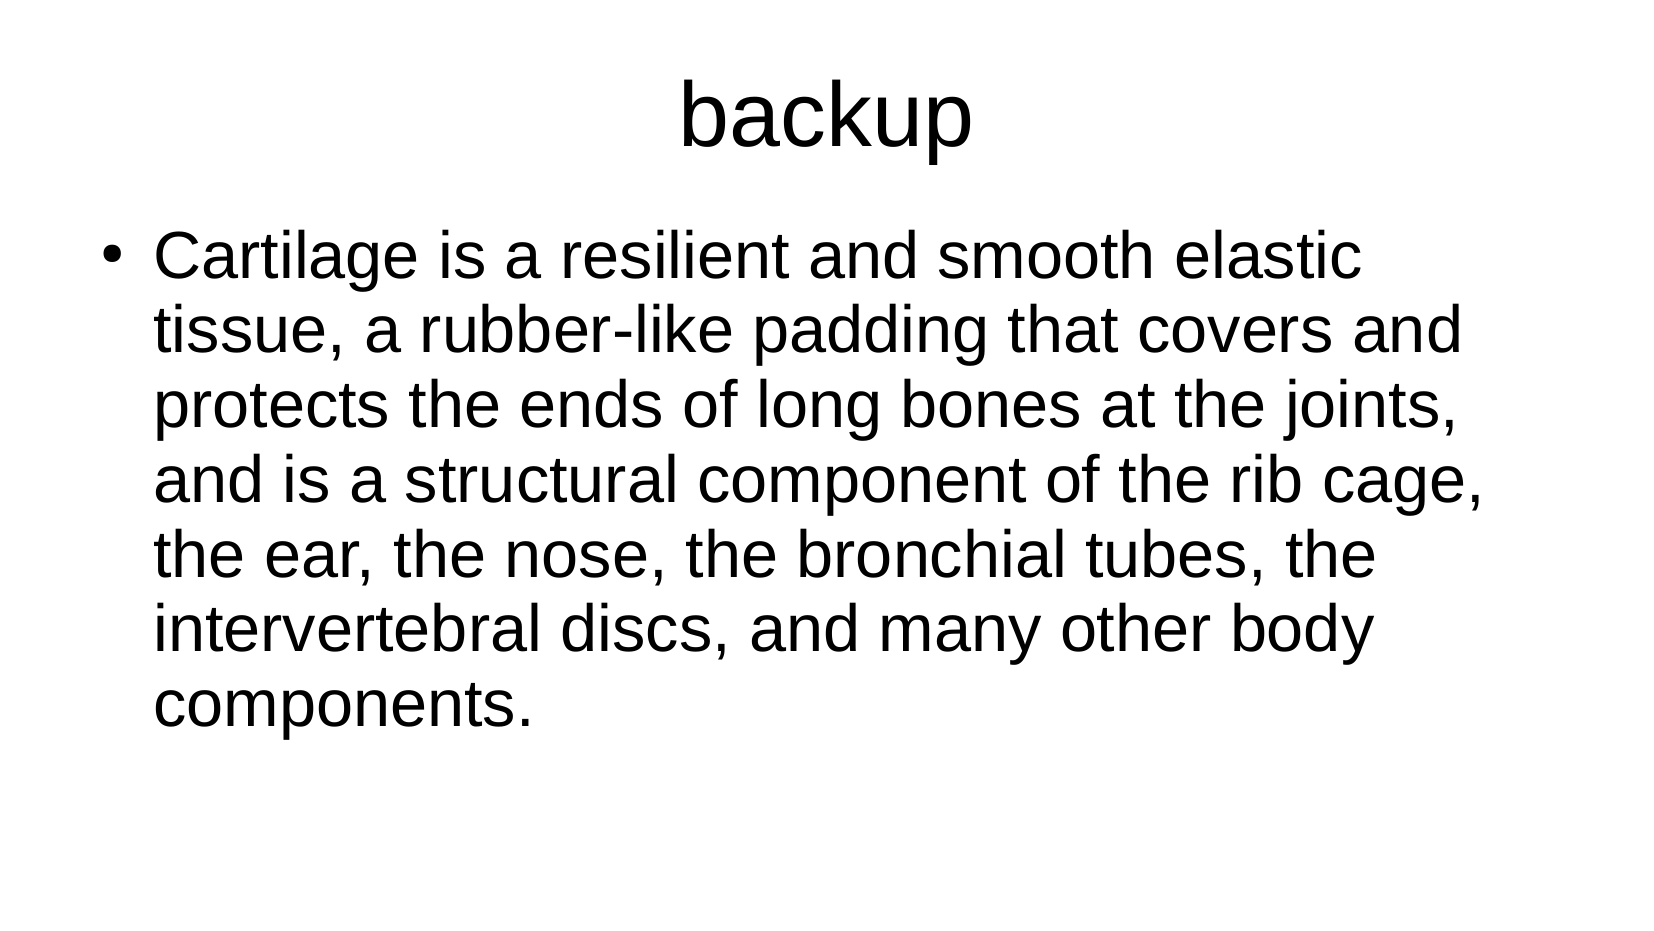

# backup
Cartilage is a resilient and smooth elastic tissue, a rubber-like padding that covers and protects the ends of long bones at the joints, and is a structural component of the rib cage, the ear, the nose, the bronchial tubes, the intervertebral discs, and many other body components.